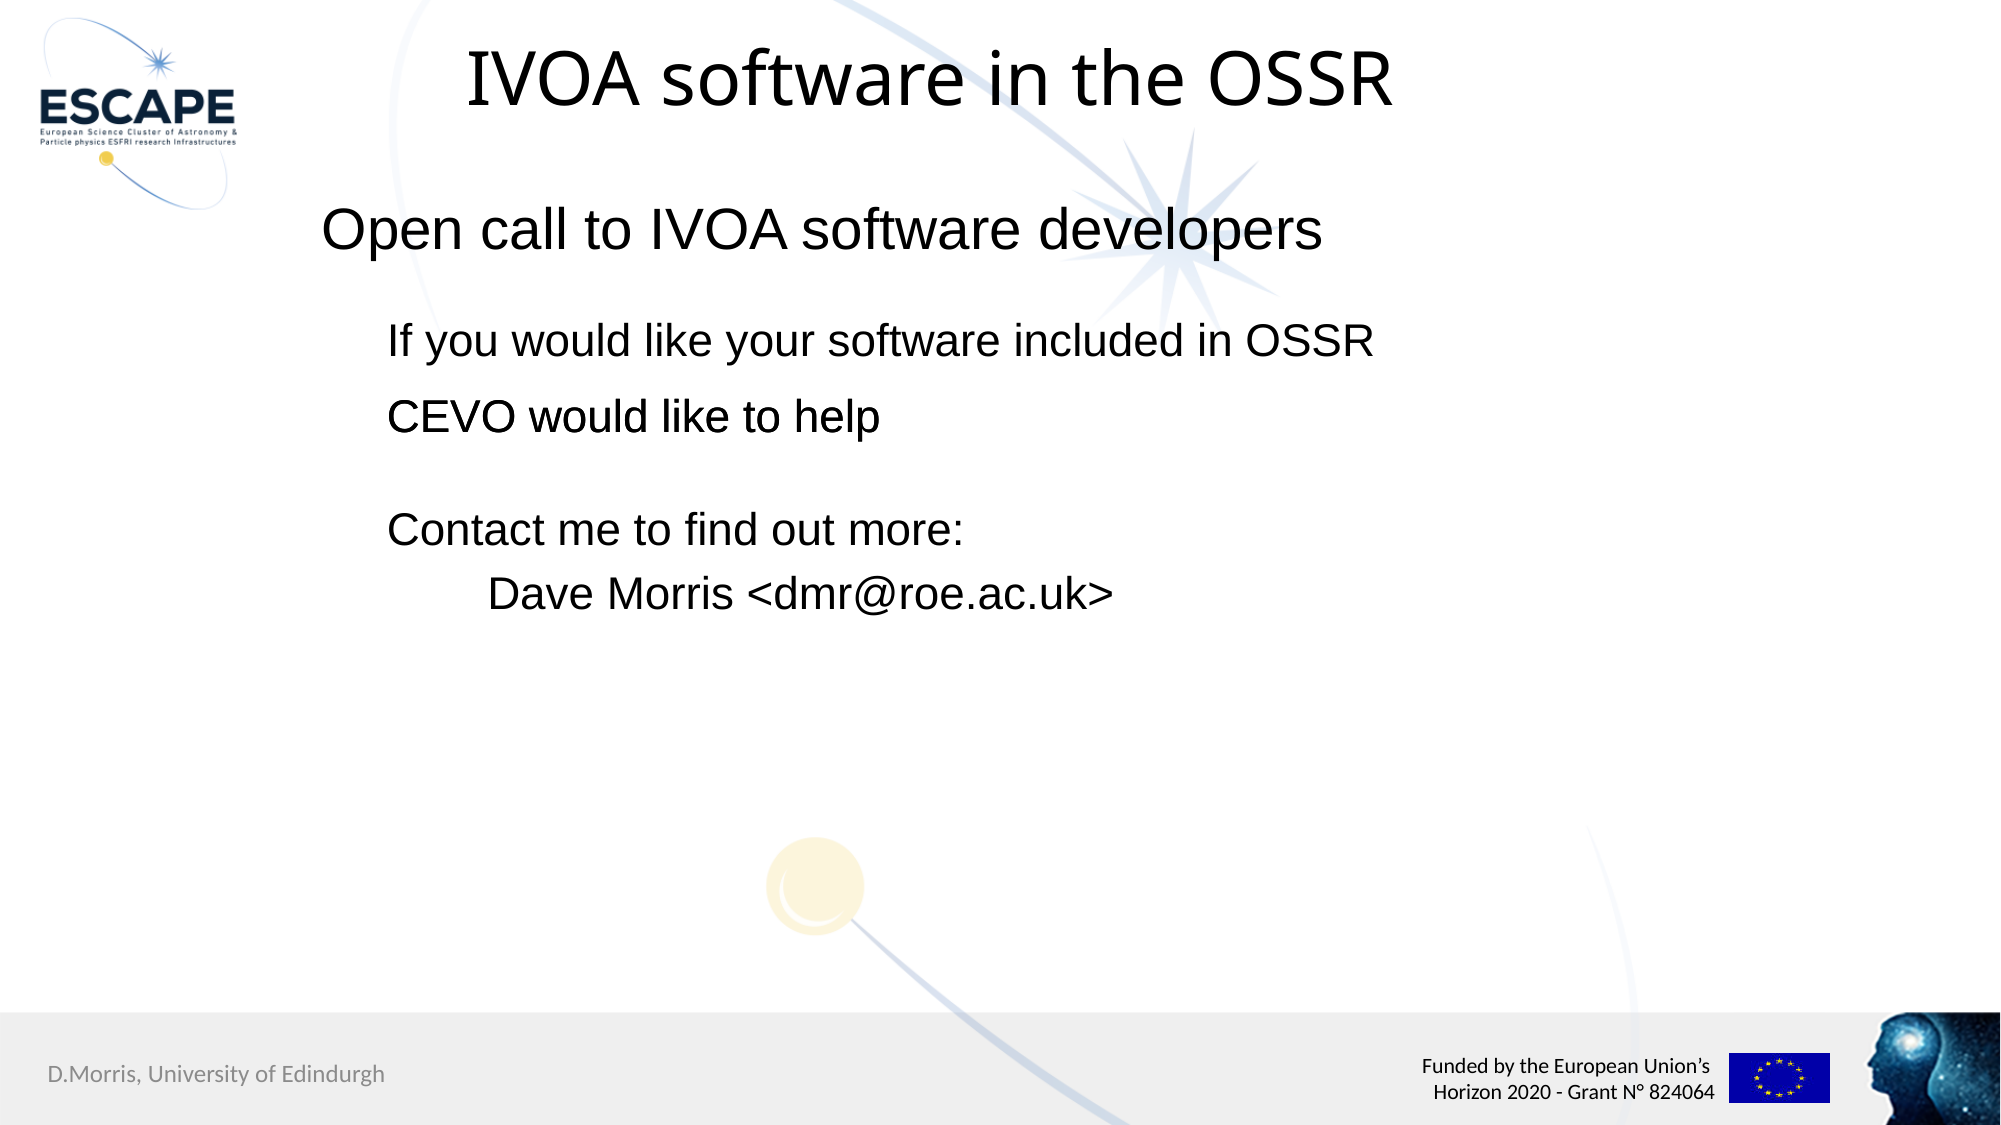

# IVOA software in the OSSR
Open call to IVOA software developers
If you would like your software included in OSSR
CEVO would like to help
CEVO would like to help
Contact me to find out more:
Dave Morris <dmr@roe.ac.uk>
D.Morris, University of Edindurgh